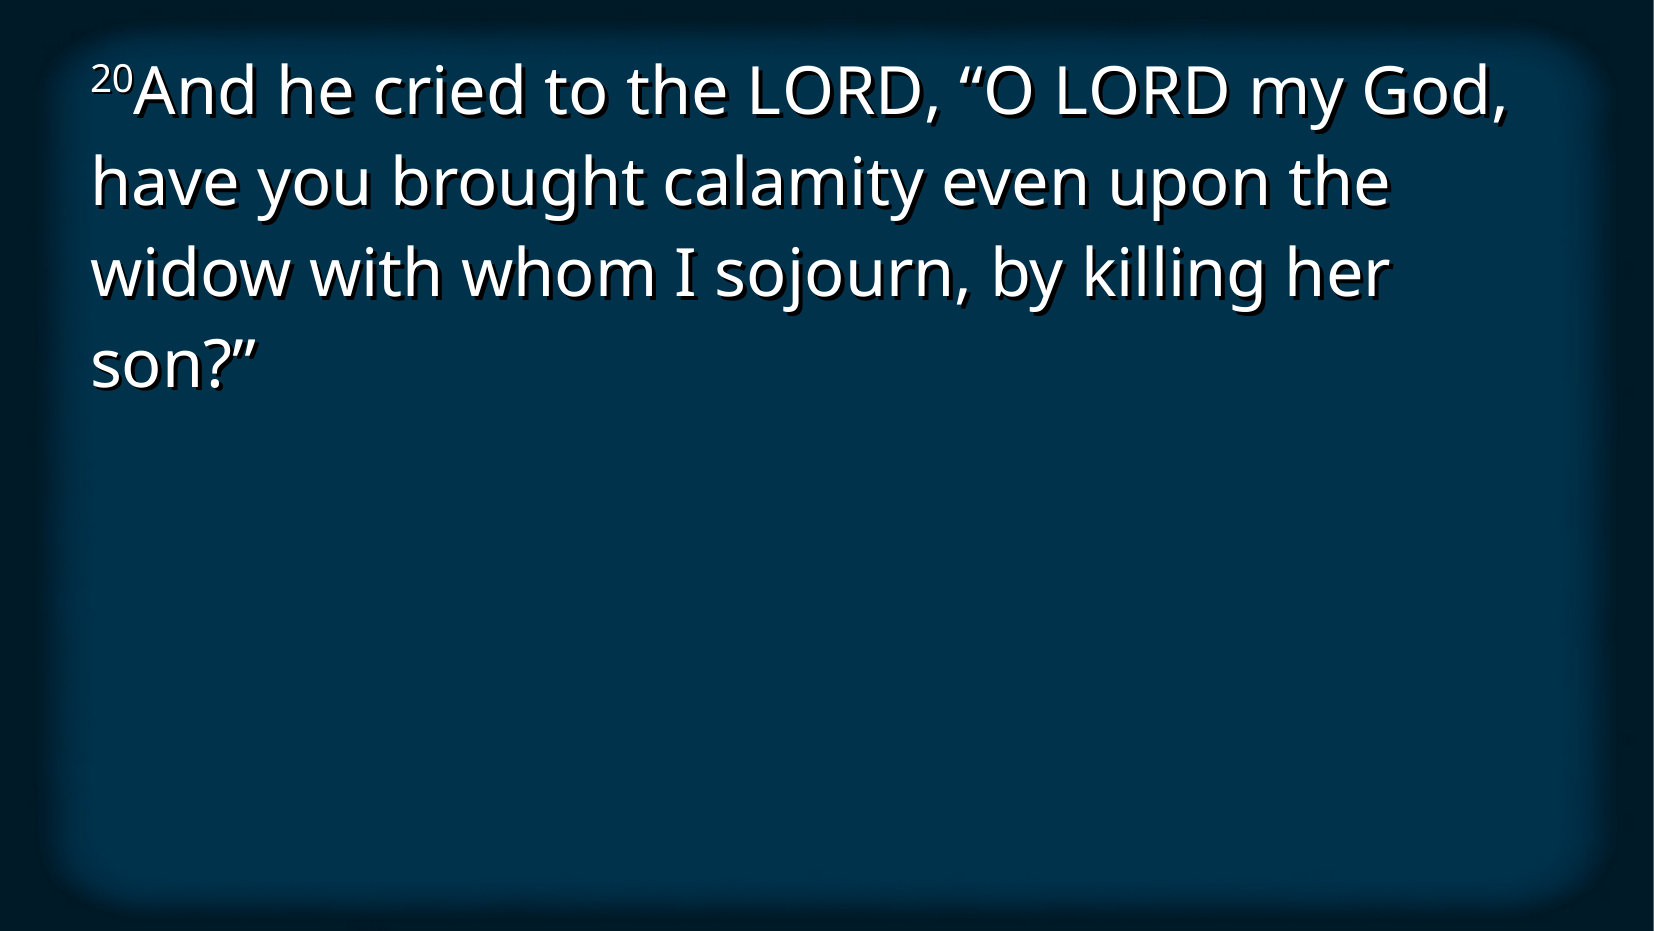

20And he cried to the LORD, “O LORD my God, have you brought calamity even upon the widow with whom I sojourn, by killing her son?”